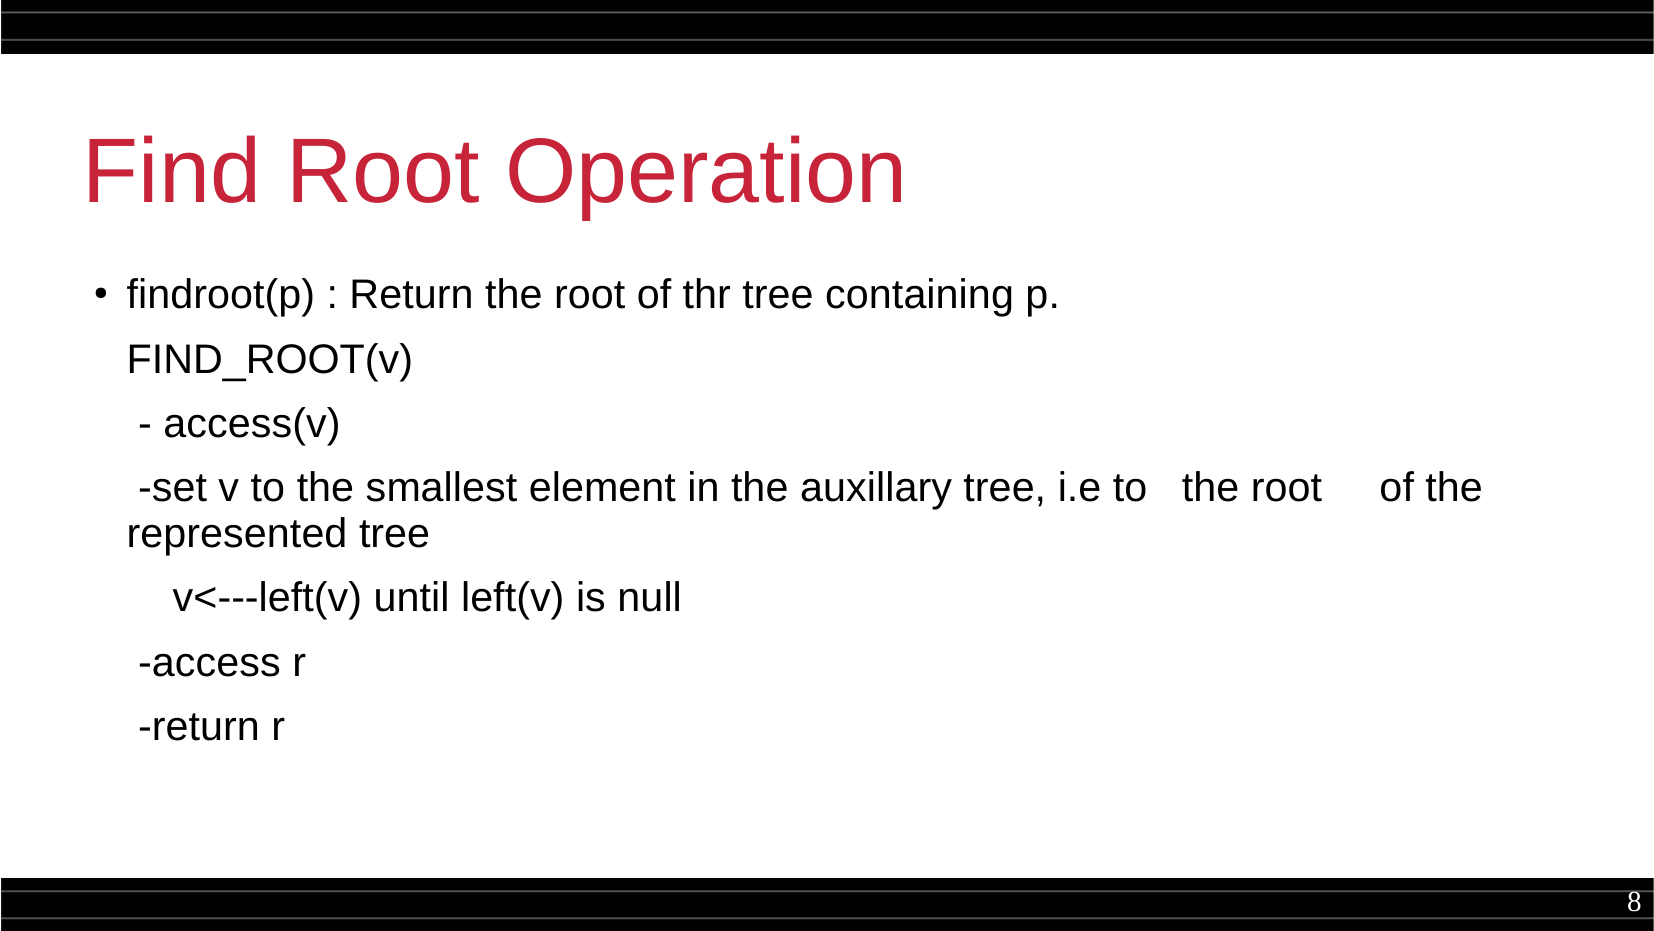

# Find Root Operation
findroot(p) : Return the root of thr tree containing p.
FIND_ROOT(v)
 - access(v)
 -set v to the smallest element in the auxillary tree, i.e to the root of the represented tree
 v<---left(v) until left(v) is null
 -access r
 -return r